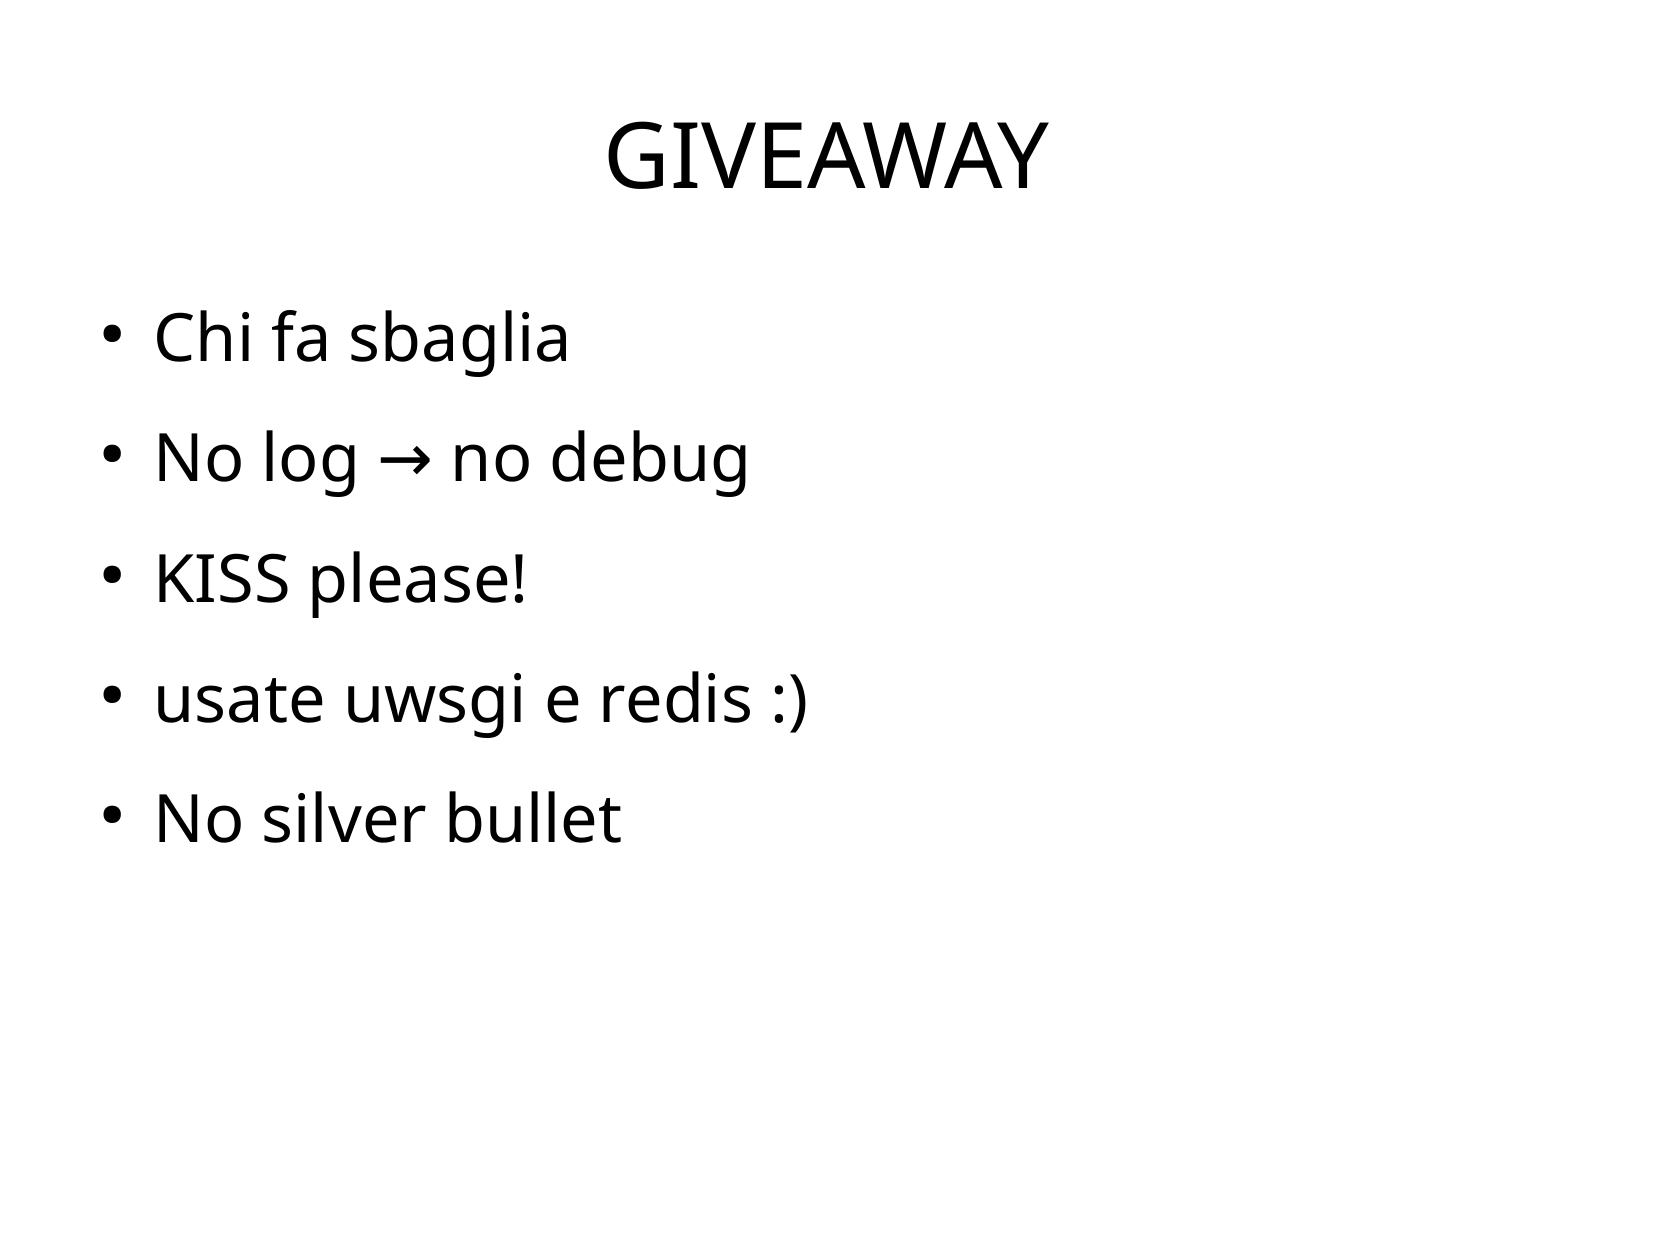

# GIVEAWAY
Chi fa sbaglia
No log → no debug
KISS please!
usate uwsgi e redis :)
No silver bullet